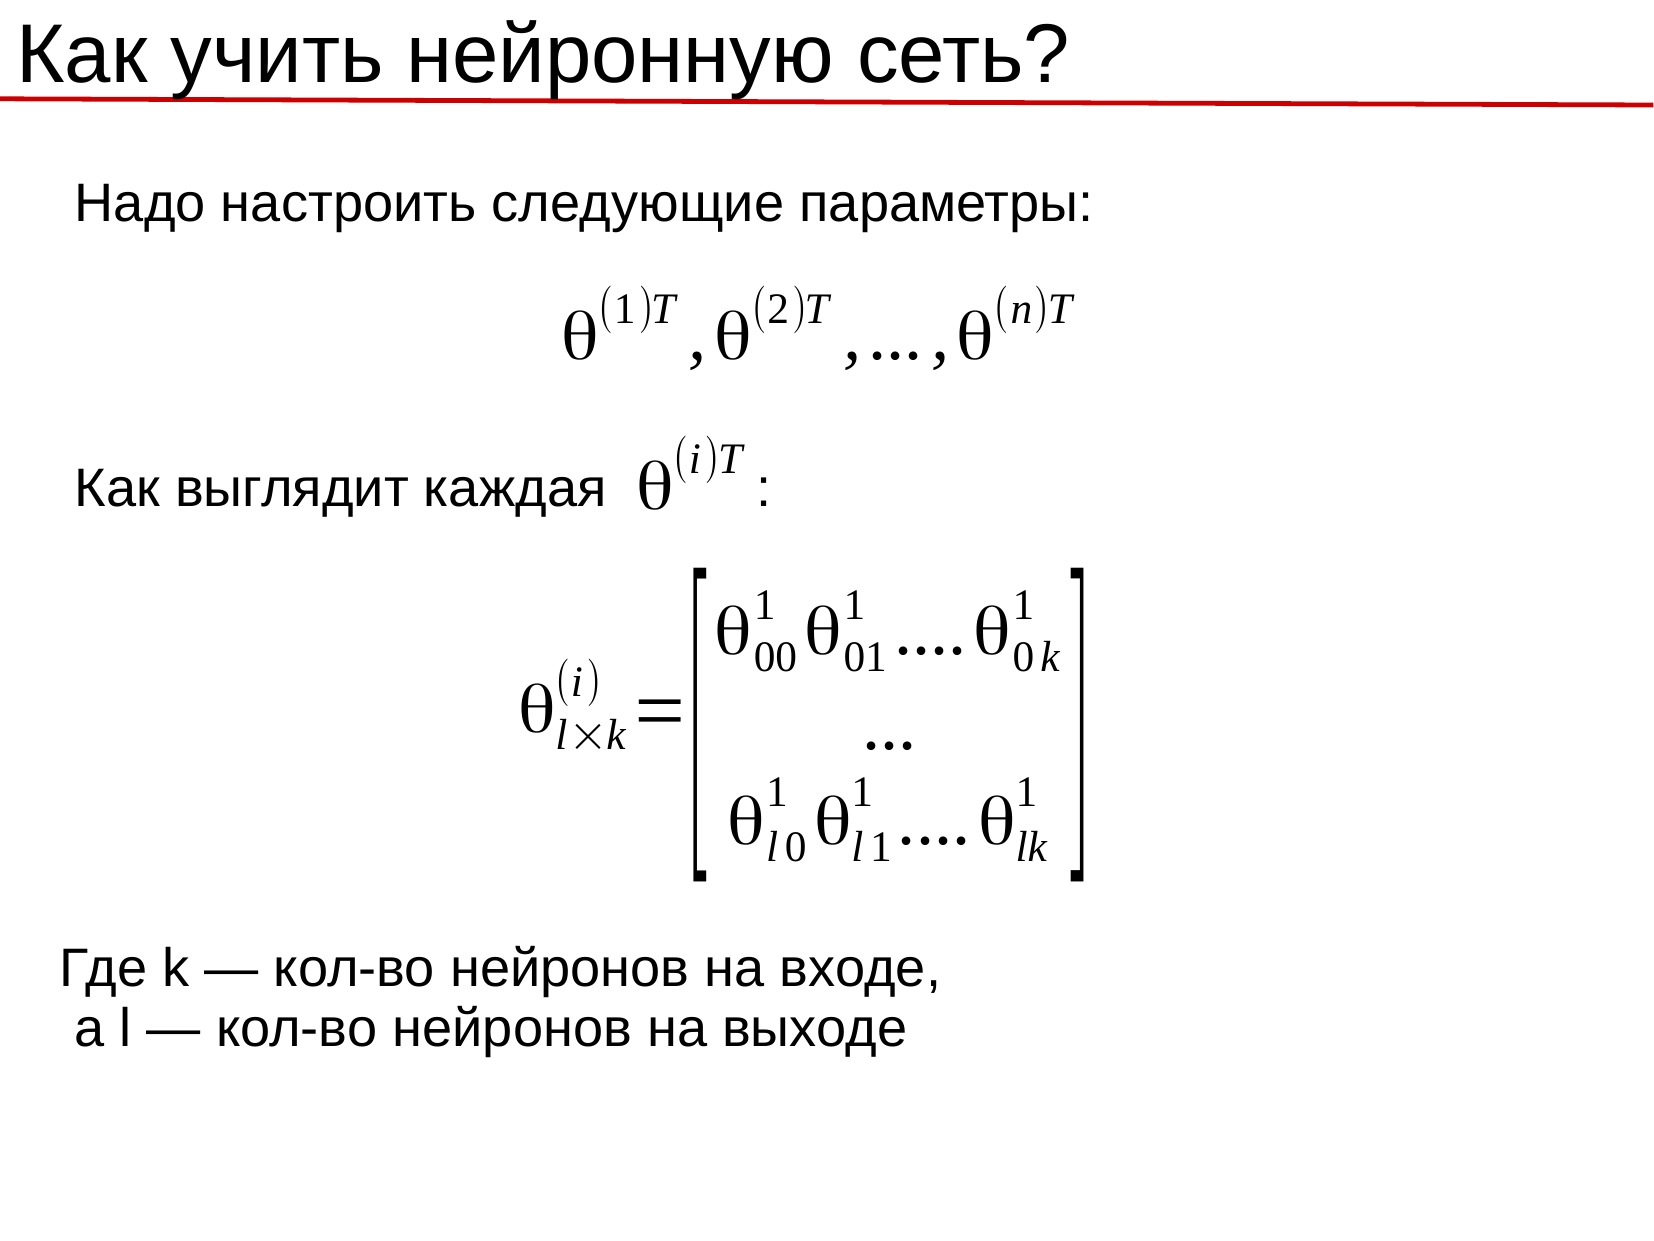

Как учить нейронную сеть?
Надо настроить следующие параметры:
Как выглядит каждая :
Где k — кол-во нейронов на входе, а l — кол-во нейронов на выходе